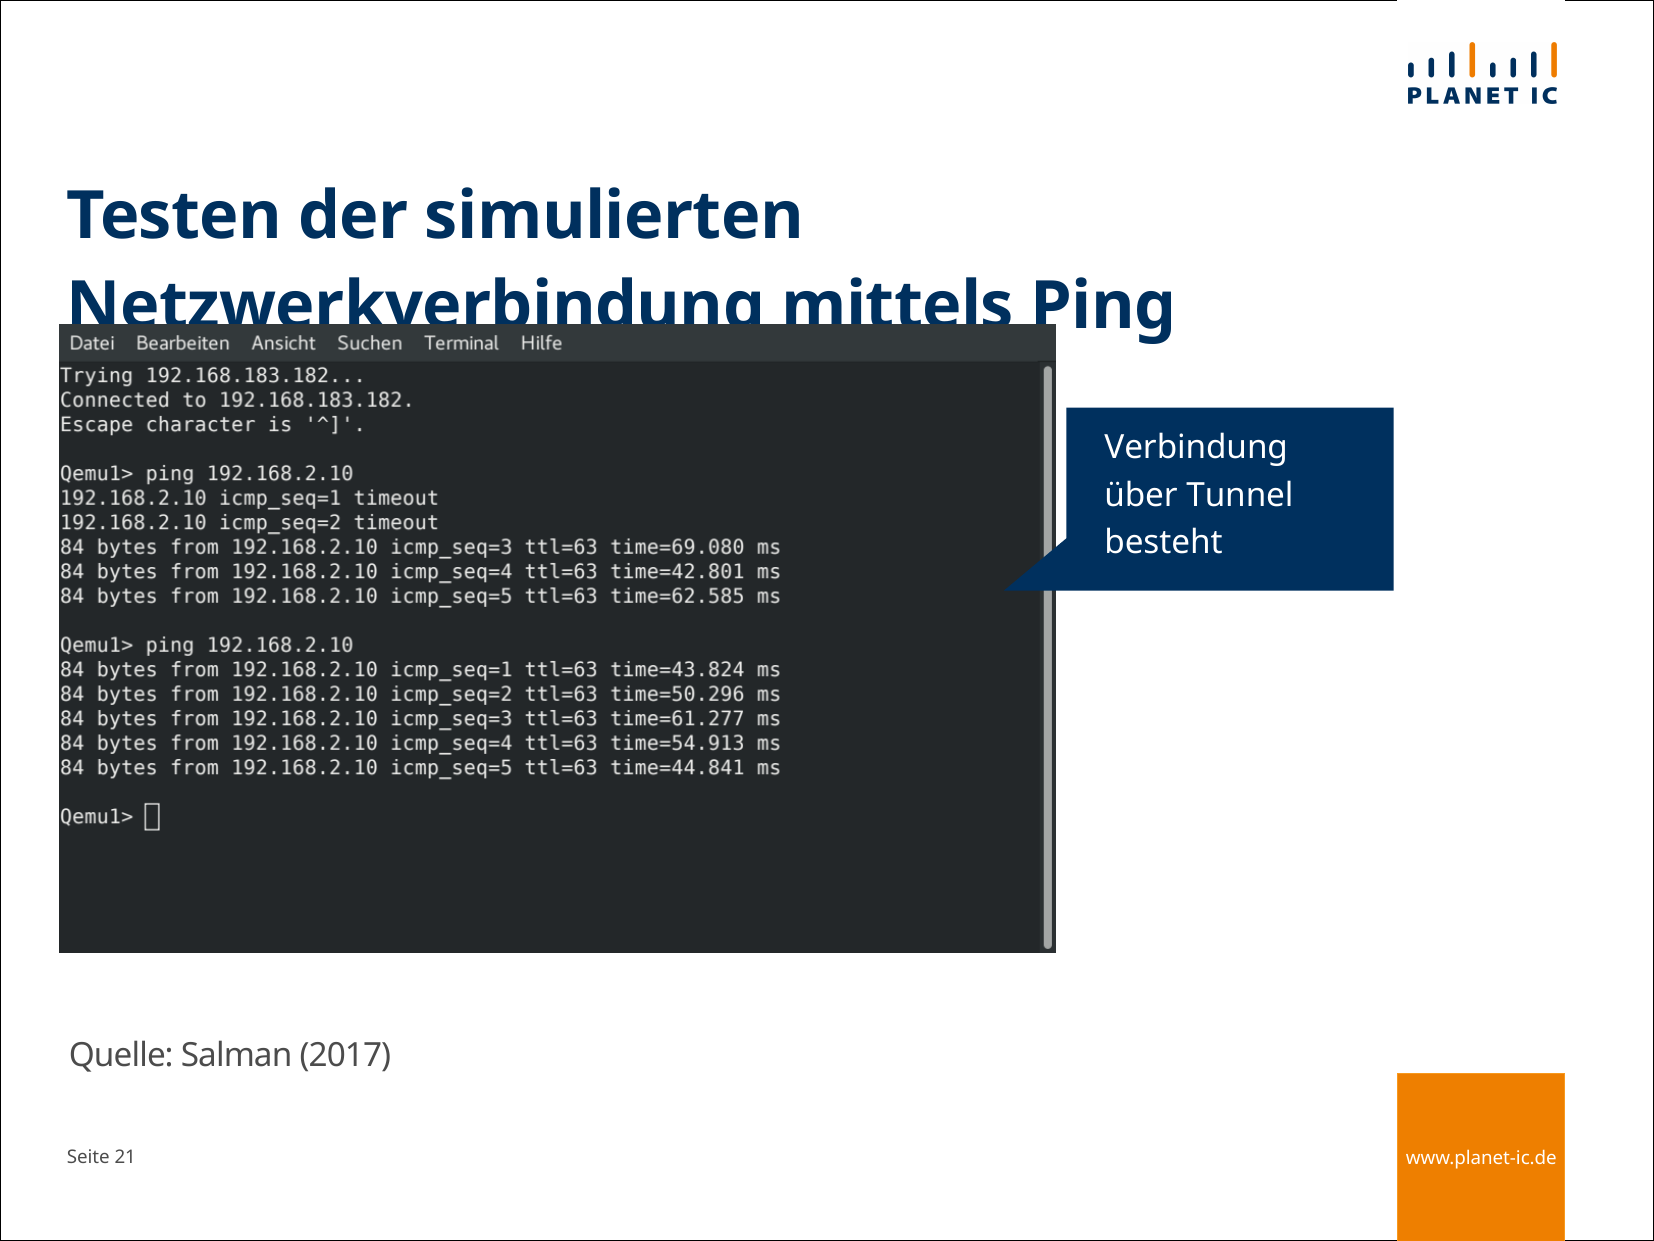

Testen der simulierten Netzwerkverbindung mittels Ping
Verbindung über Tunnel besteht
Quelle: Salman (2017)